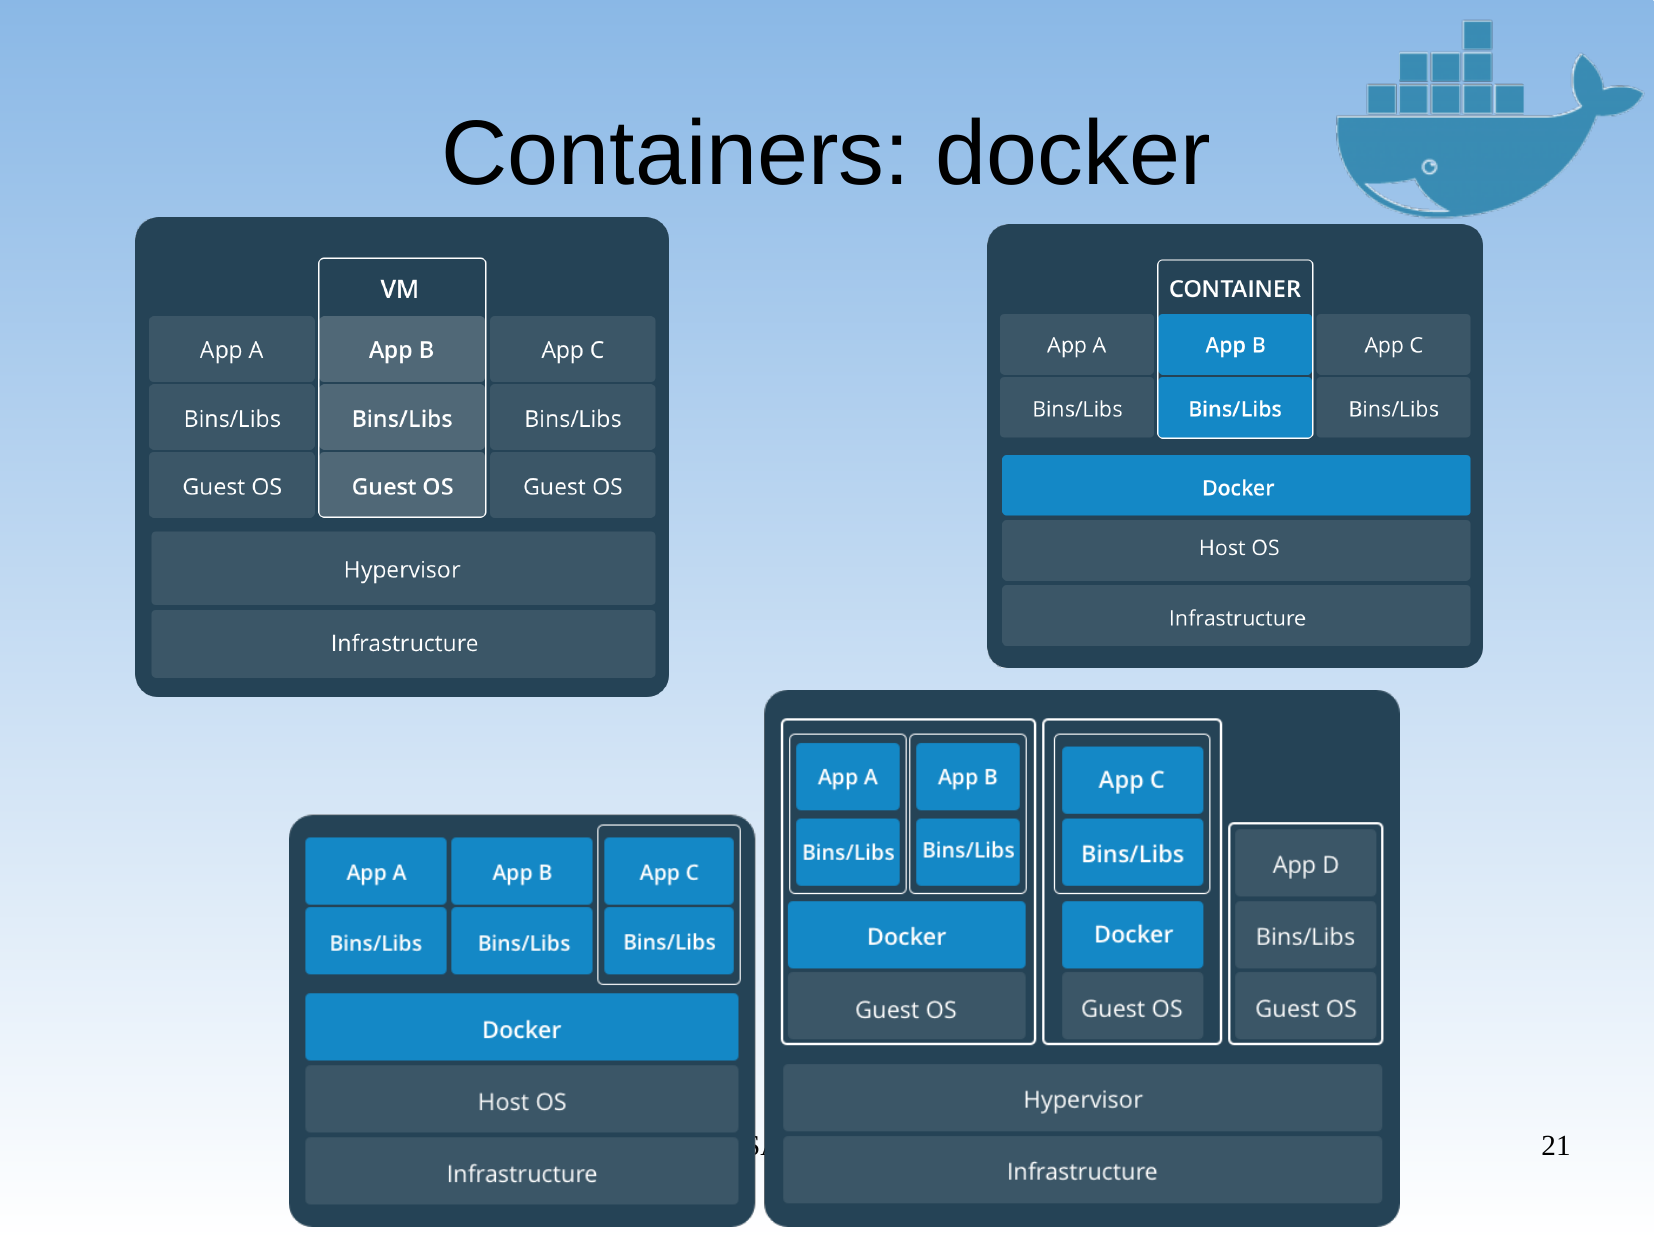

# Containers: docker
ASA - FAI - 2017
21